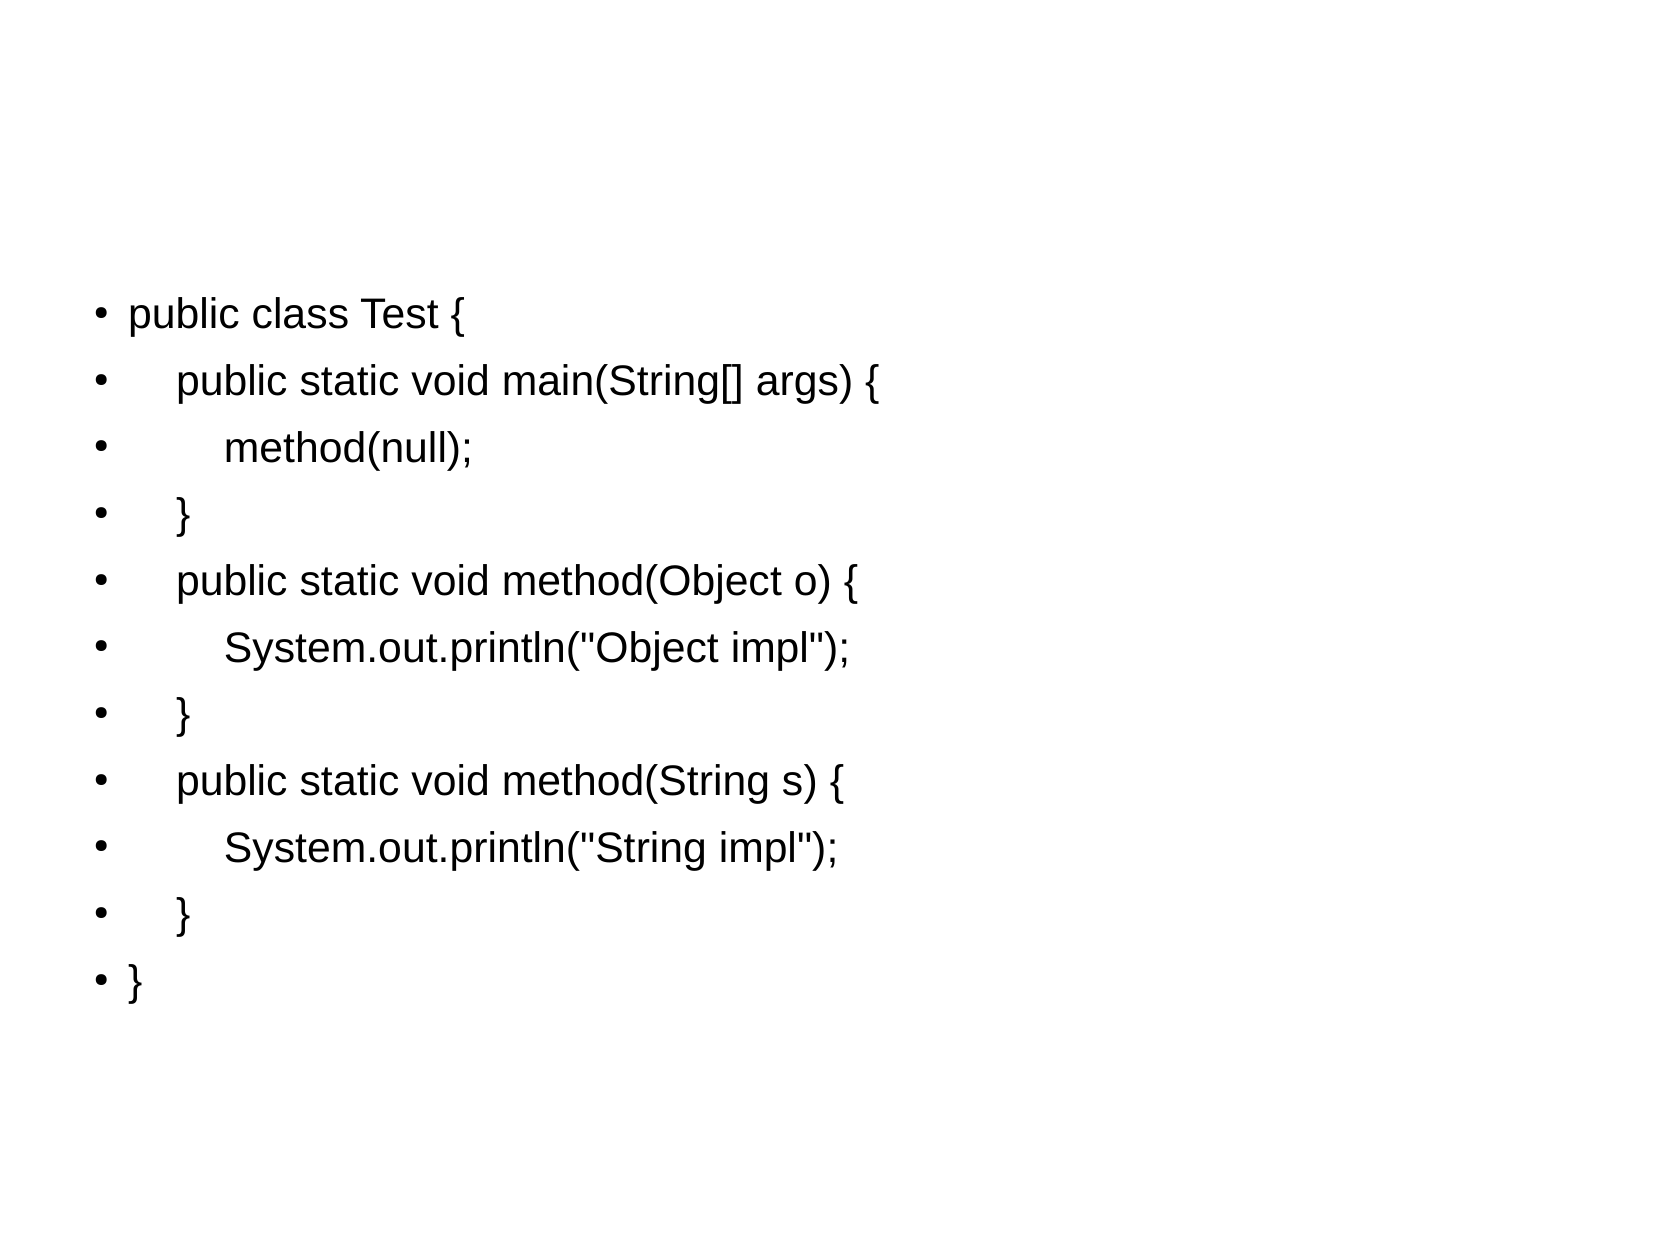

#
public class Test {
 public static void main(String[] args) {
 method(null);
 }
 public static void method(Object o) {
 System.out.println("Object impl");
 }
 public static void method(String s) {
 System.out.println("String impl");
 }
}